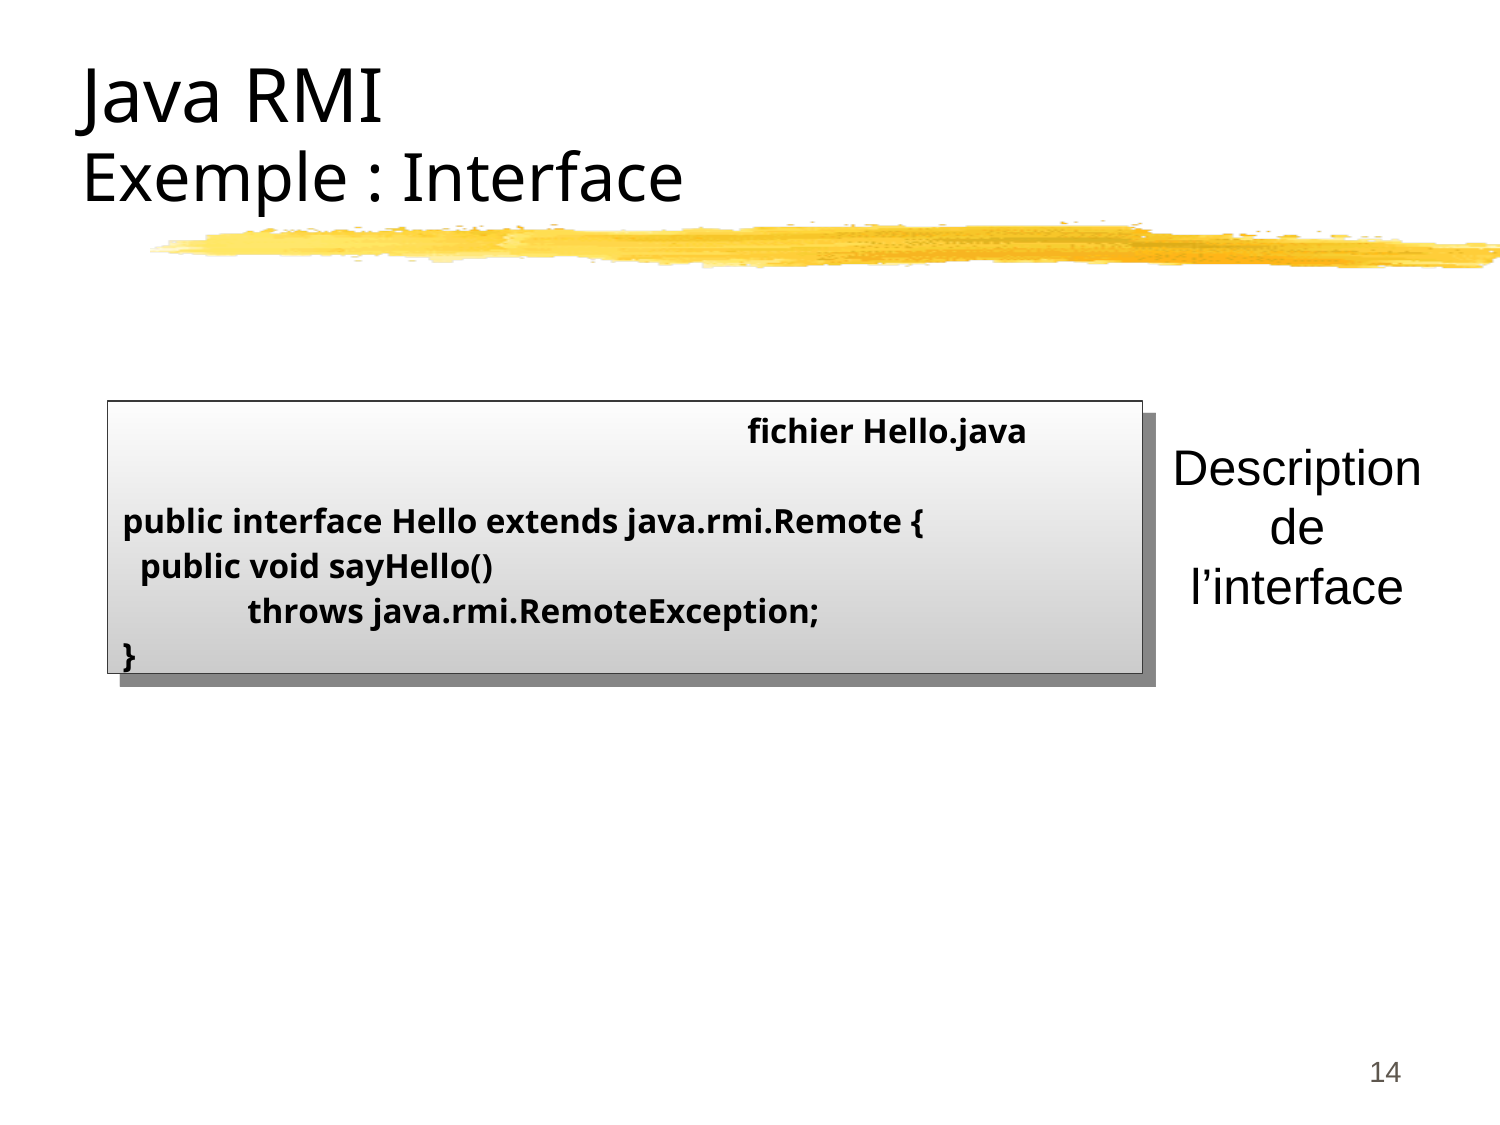

# Java RMI Exemple : Interface
						fichier Hello.java
public interface Hello extends java.rmi.Remote {
 public void sayHello()
		throws java.rmi.RemoteException;
}
Description
de
l’interface